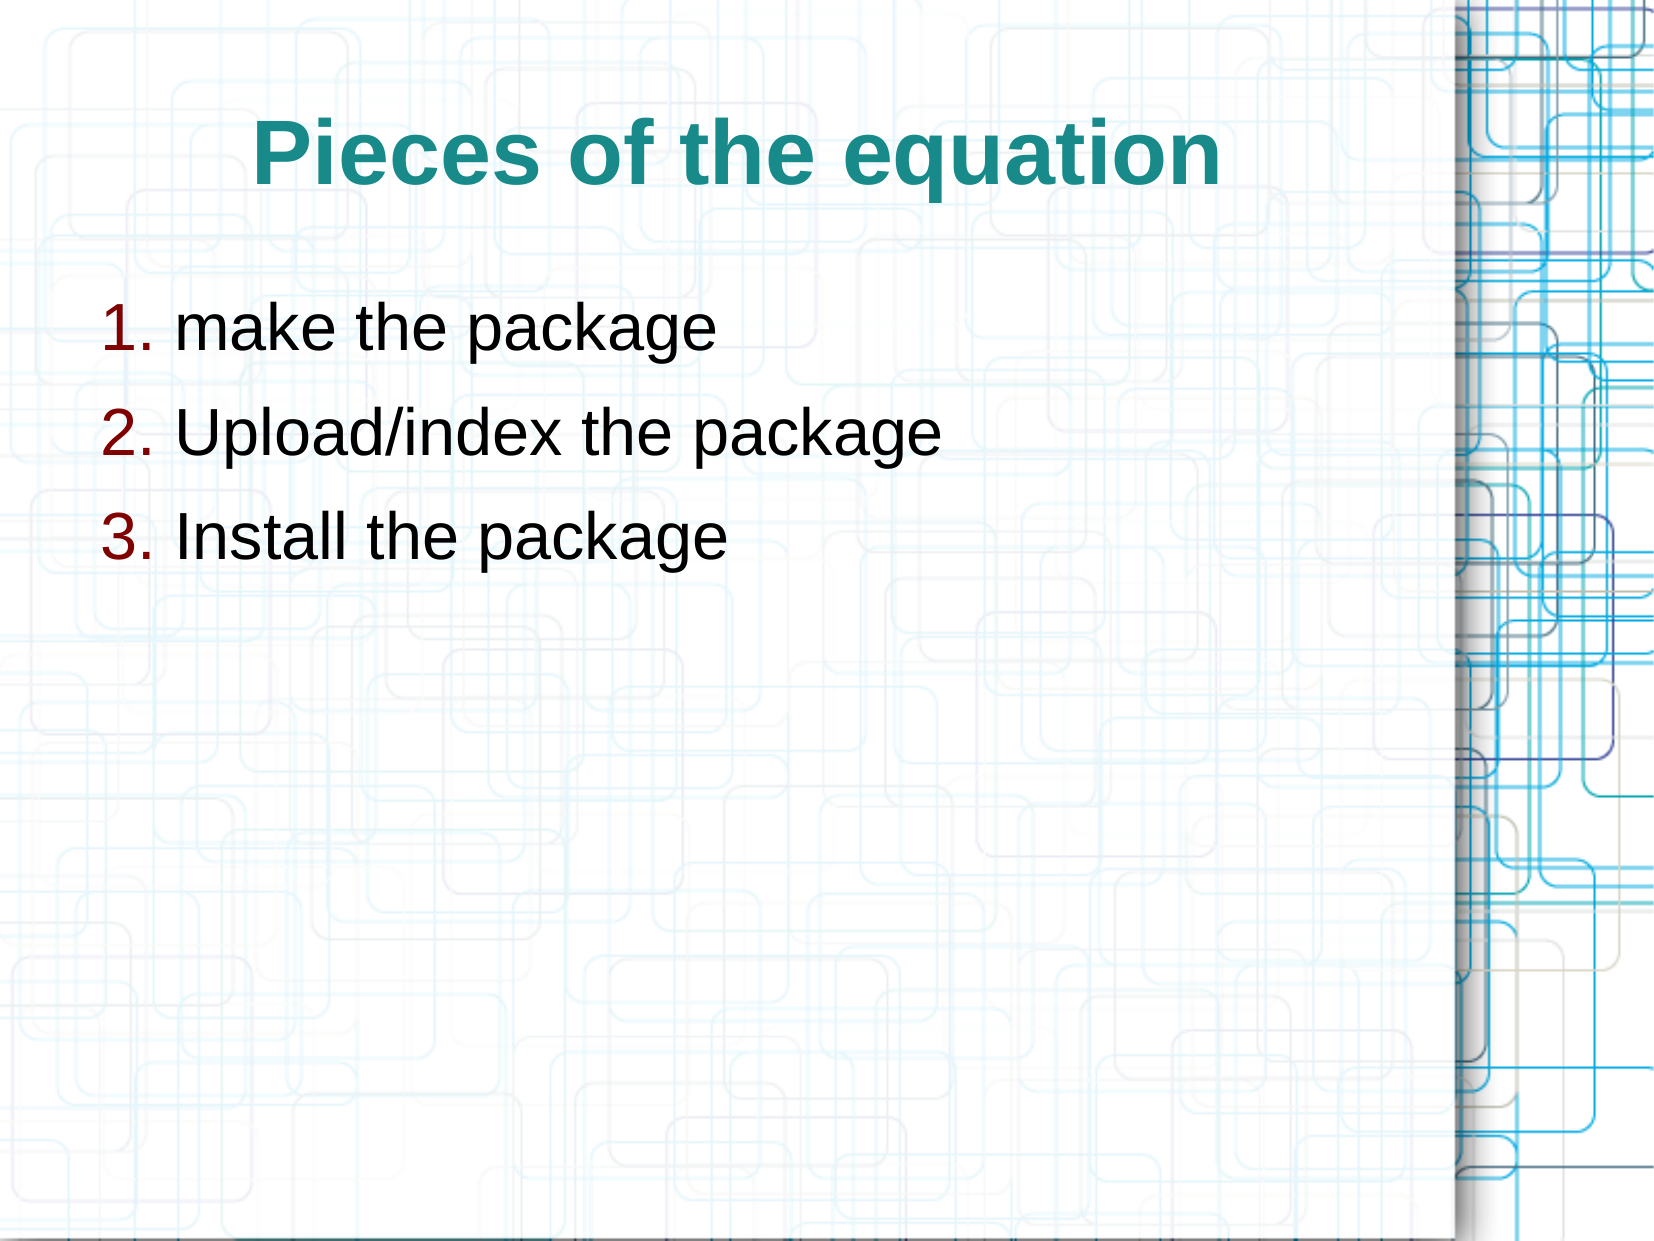

# Pieces of the equation
 make the package
 Upload/index the package
 Install the package